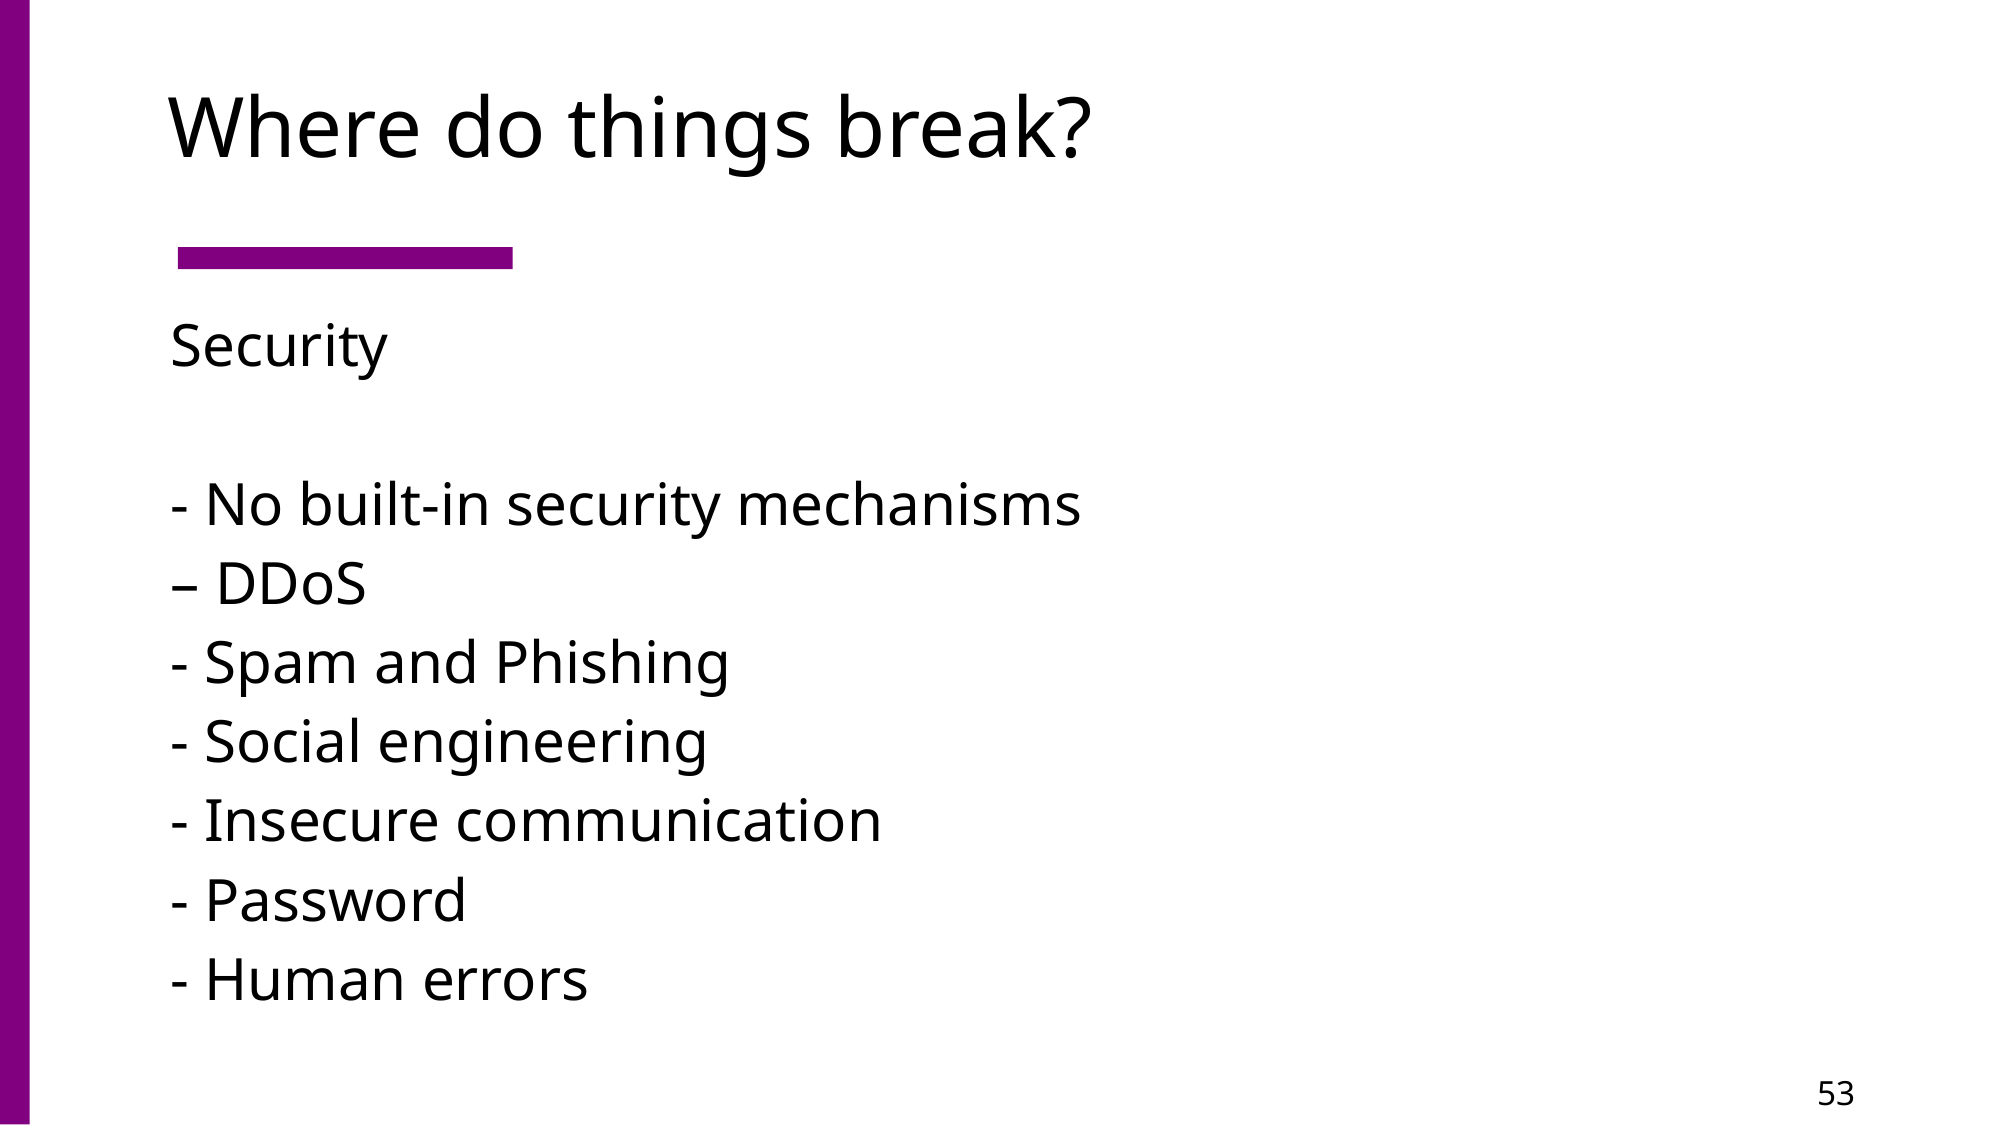

# Where do things break?
Security
- No built-in security mechanisms
– DDoS
- Spam and Phishing
- Social engineering
- Insecure communication
- Password
- Human errors